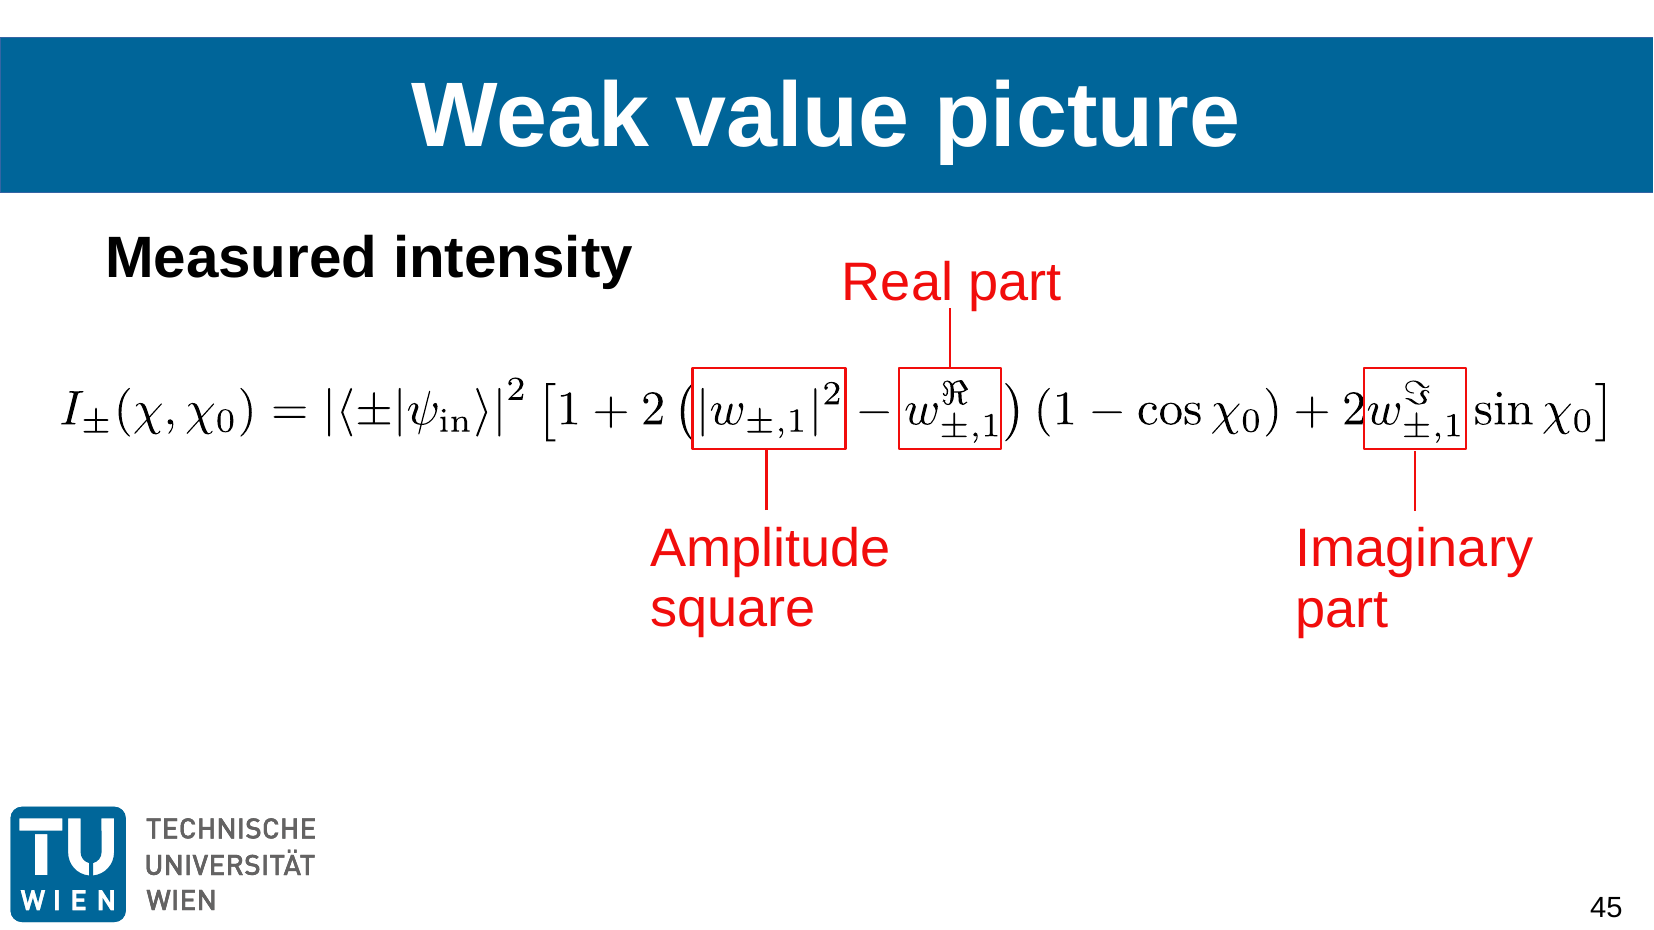

# Weak value picture
Measured intensity
Real part
Amplitude
square
Imaginary
part